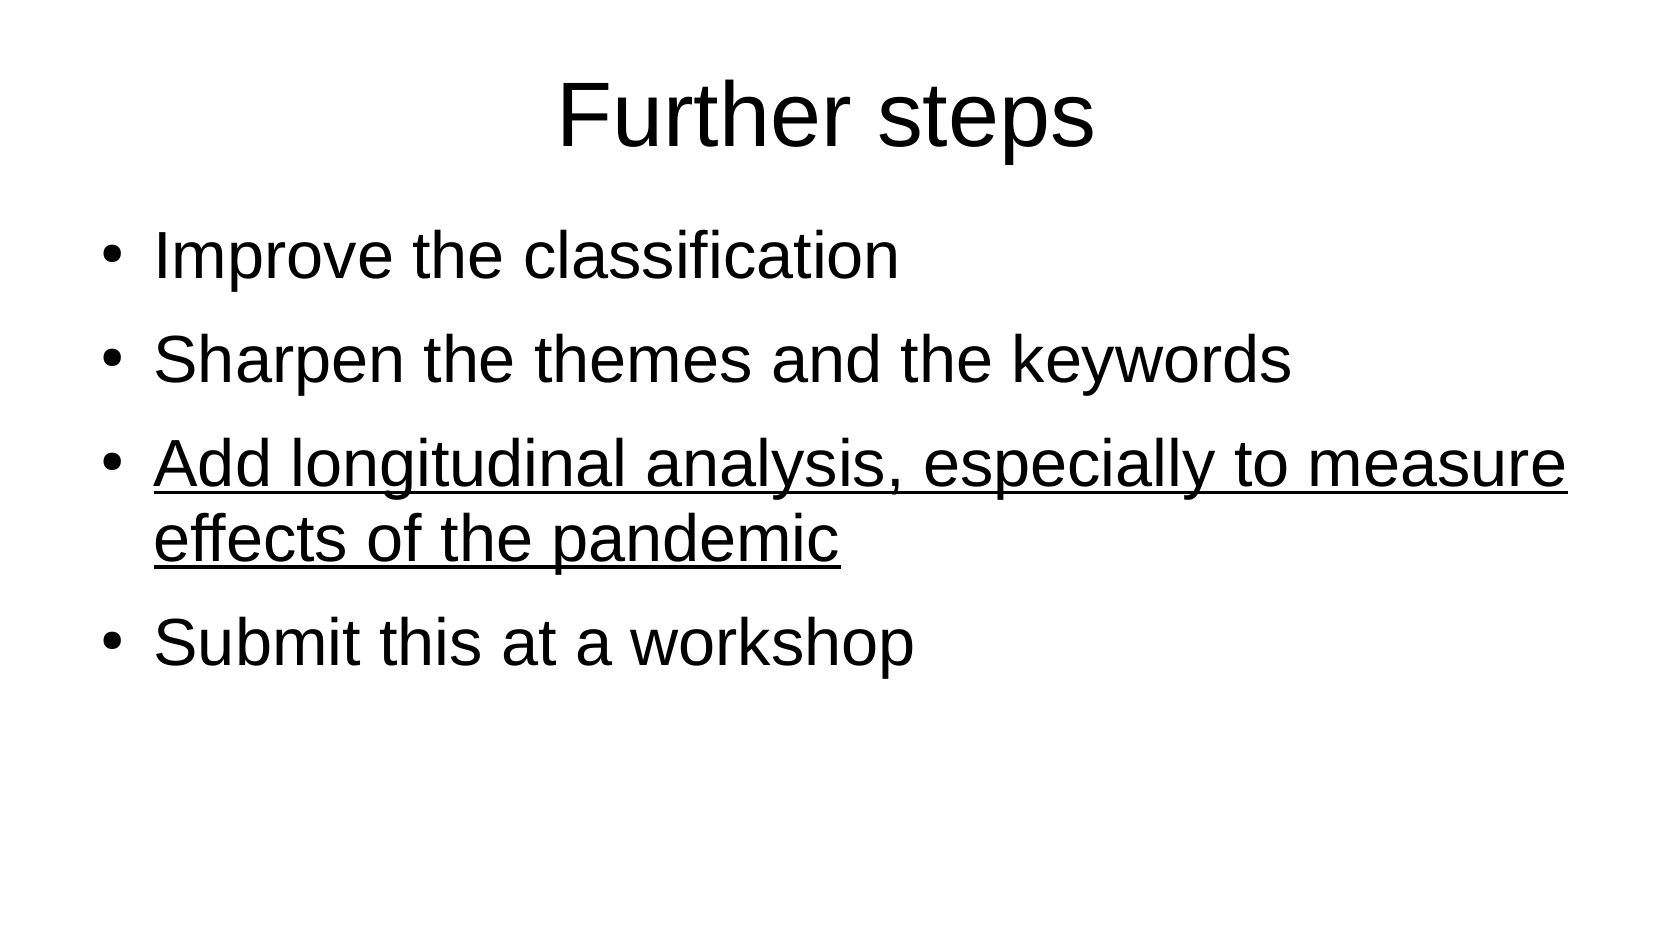

# Further steps
Improve the classification
Sharpen the themes and the keywords
Add longitudinal analysis, especially to measure effects of the pandemic
Submit this at a workshop